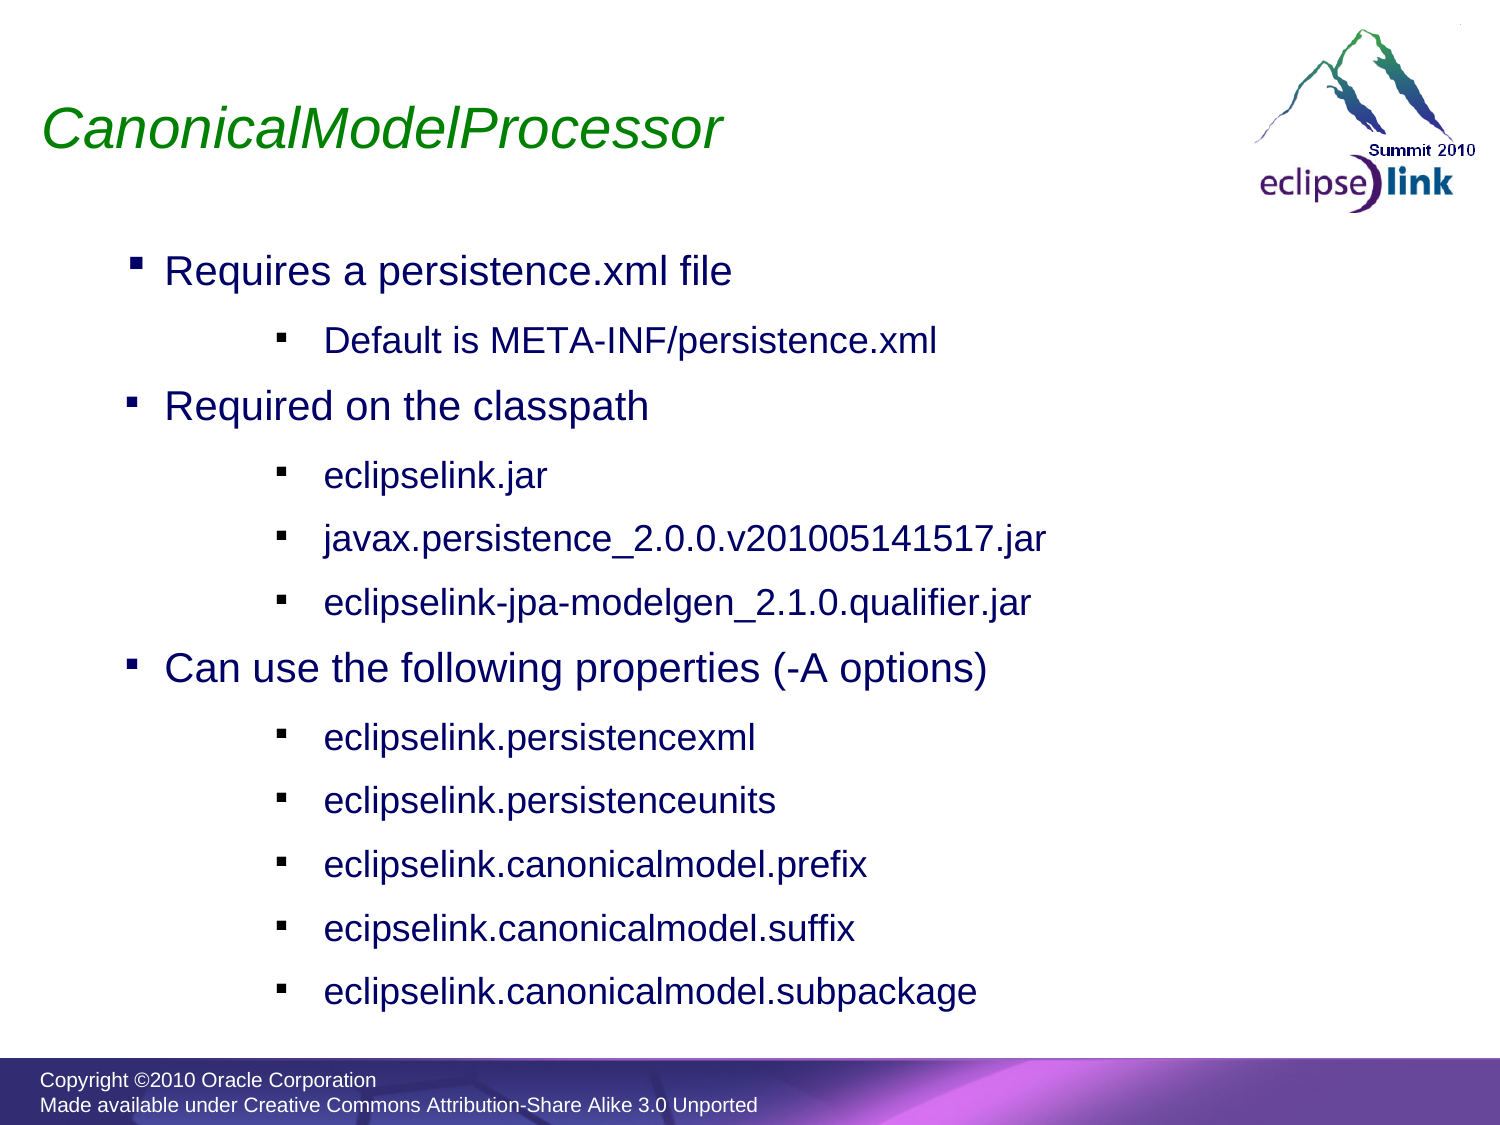

# CanonicalModelProcessor
Requires a persistence.xml file
Default is META-INF/persistence.xml
Required on the classpath
eclipselink.jar
javax.persistence_2.0.0.v201005141517.jar
eclipselink-jpa-modelgen_2.1.0.qualifier.jar
Can use the following properties (-A options)
eclipselink.persistencexml
eclipselink.persistenceunits
eclipselink.canonicalmodel.prefix
ecipselink.canonicalmodel.suffix
eclipselink.canonicalmodel.subpackage